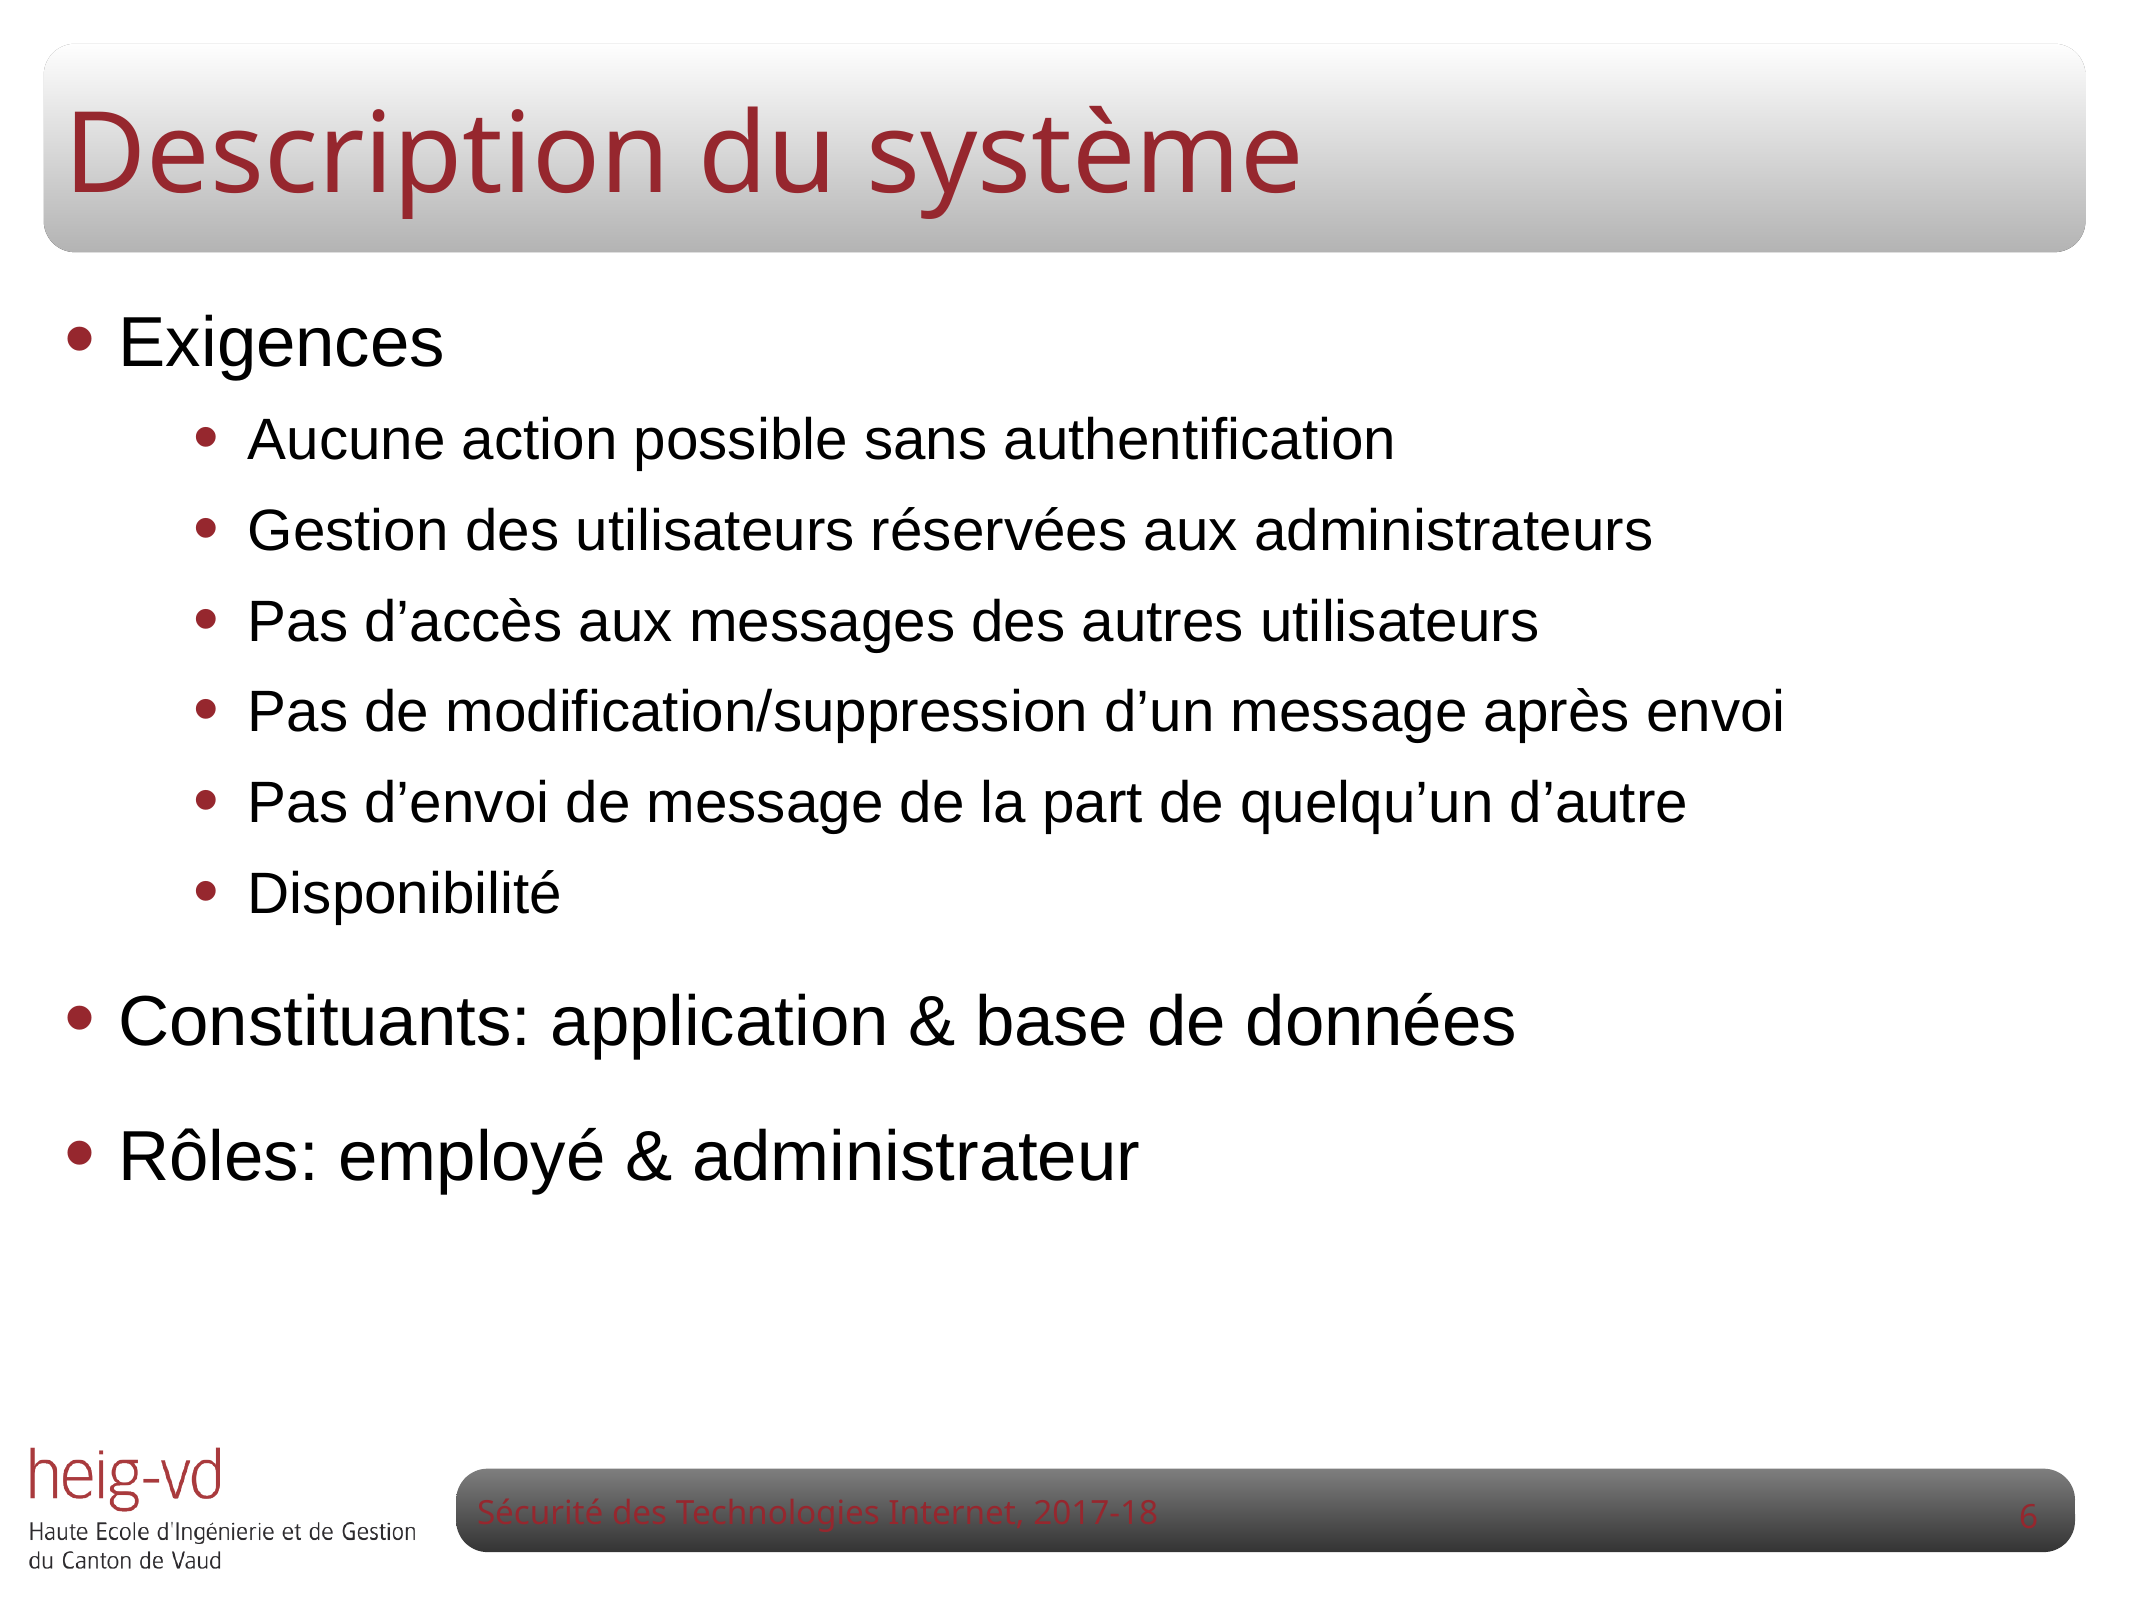

# Description du système
Exigences
Aucune action possible sans authentification
Gestion des utilisateurs réservées aux administrateurs
Pas d’accès aux messages des autres utilisateurs
Pas de modification/suppression d’un message après envoi
Pas d’envoi de message de la part de quelqu’un d’autre
Disponibilité
Constituants: application & base de données
Rôles: employé & administrateur